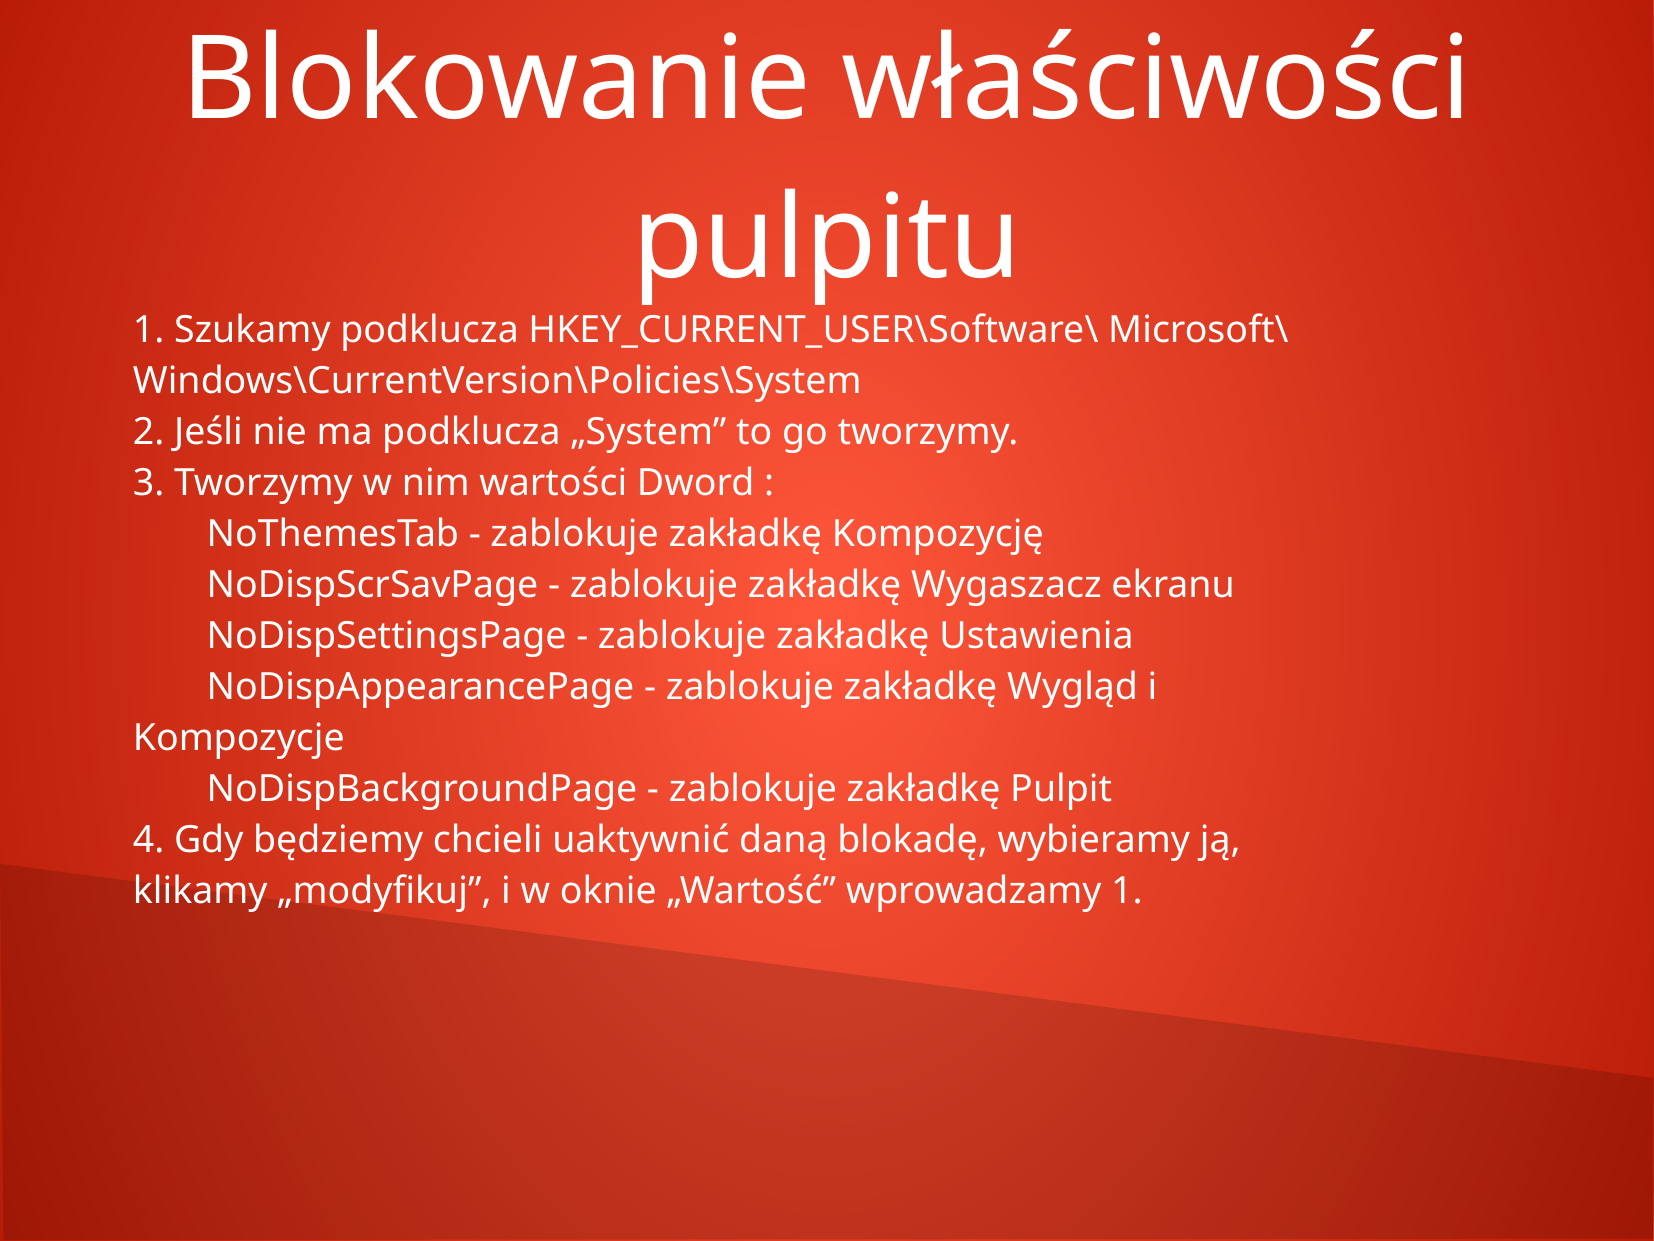

# Blokowanie właściwości pulpitu
1. Szukamy podklucza HKEY_CURRENT_USER\Software\ Microsoft\Windows\CurrentVersion\Policies\System
2. Jeśli nie ma podklucza „System” to go tworzymy.
3. Tworzymy w nim wartości Dword :
	NoThemesTab - zablokuje zakładkę Kompozycję
	NoDispScrSavPage - zablokuje zakładkę Wygaszacz ekranu
	NoDispSettingsPage - zablokuje zakładkę Ustawienia
	NoDispAppearancePage - zablokuje zakładkę Wygląd i Kompozycje
	NoDispBackgroundPage - zablokuje zakładkę Pulpit
4. Gdy będziemy chcieli uaktywnić daną blokadę, wybieramy ją, klikamy „modyfikuj”, i w oknie „Wartość” wprowadzamy 1.